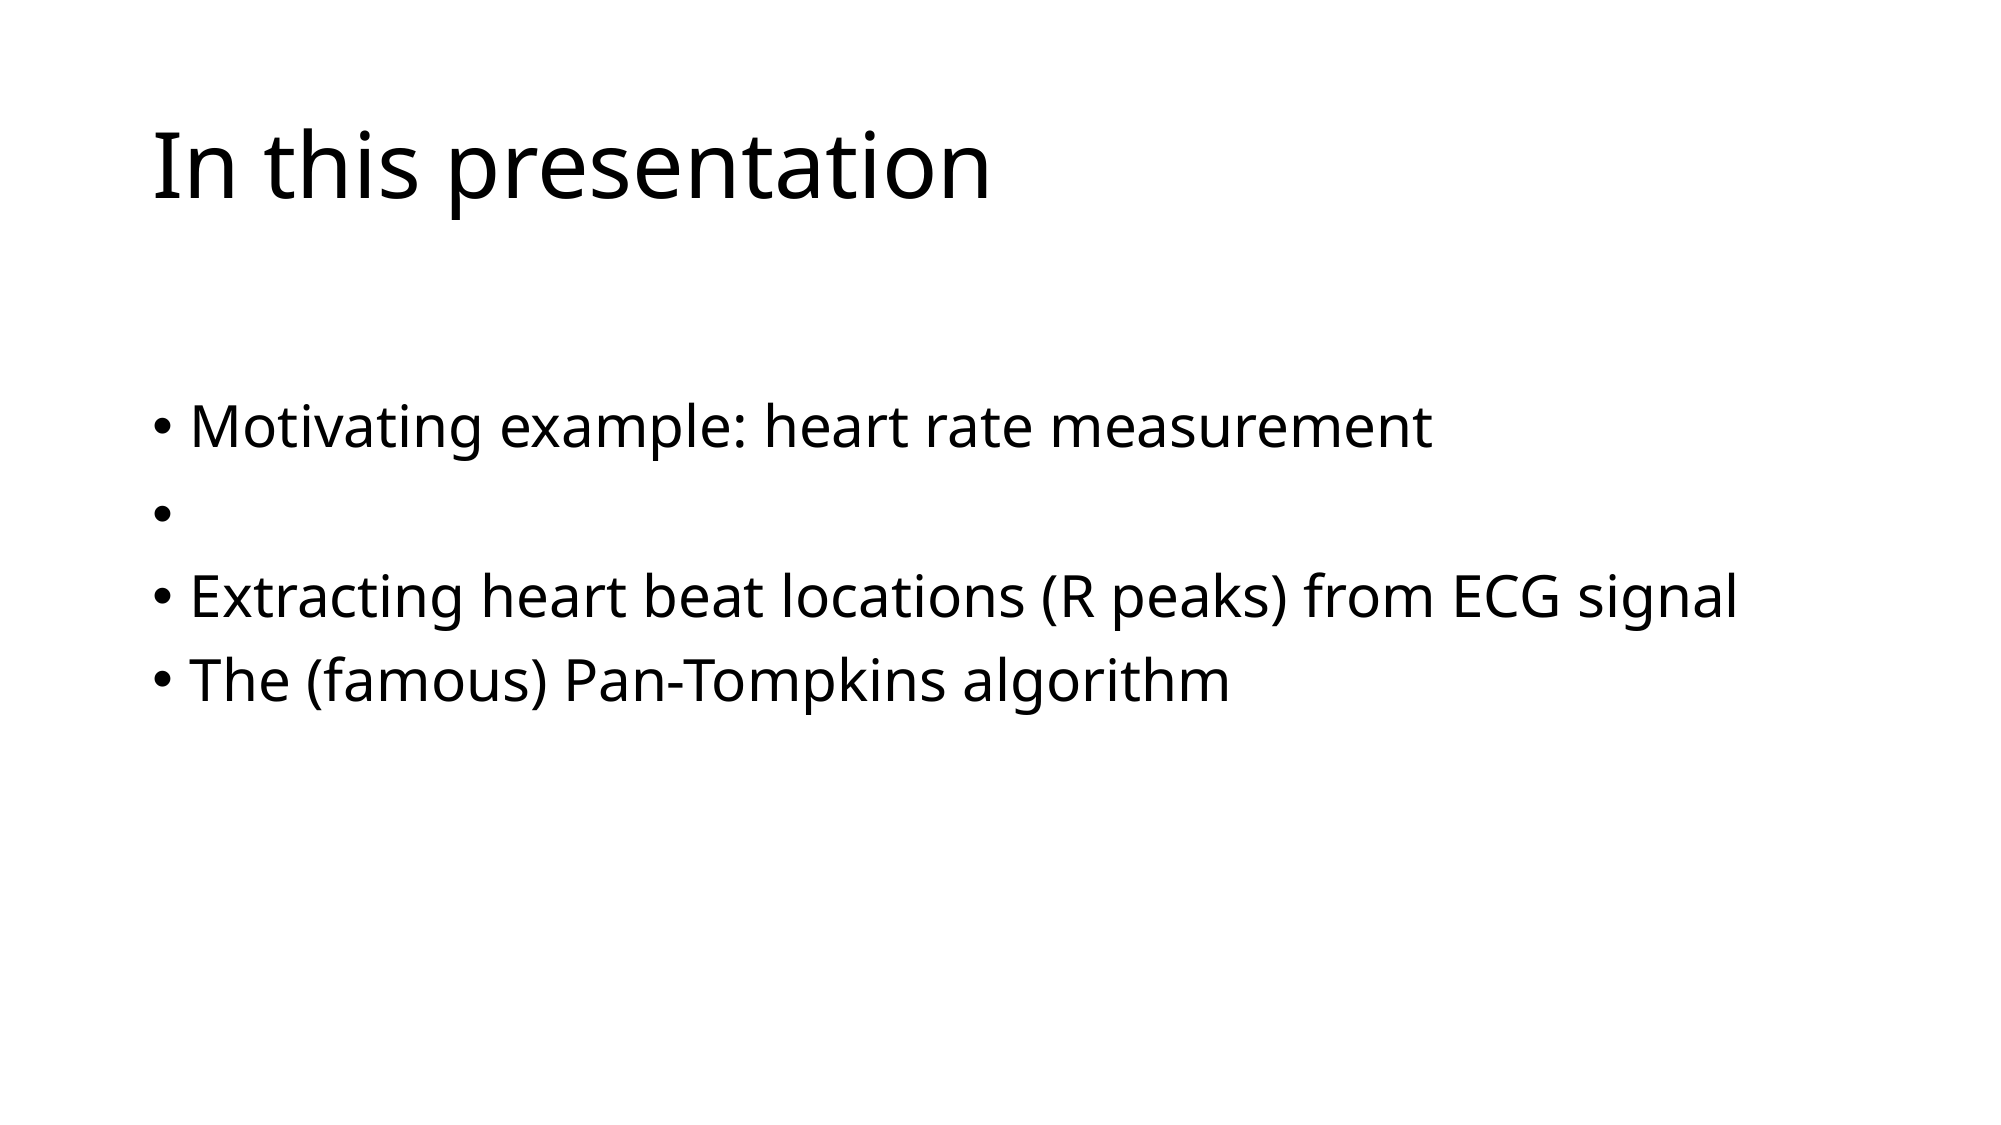

# In this presentation
Motivating example: heart rate measurement
Extracting heart beat locations (R peaks) from ECG signal
The (famous) Pan-Tompkins algorithm